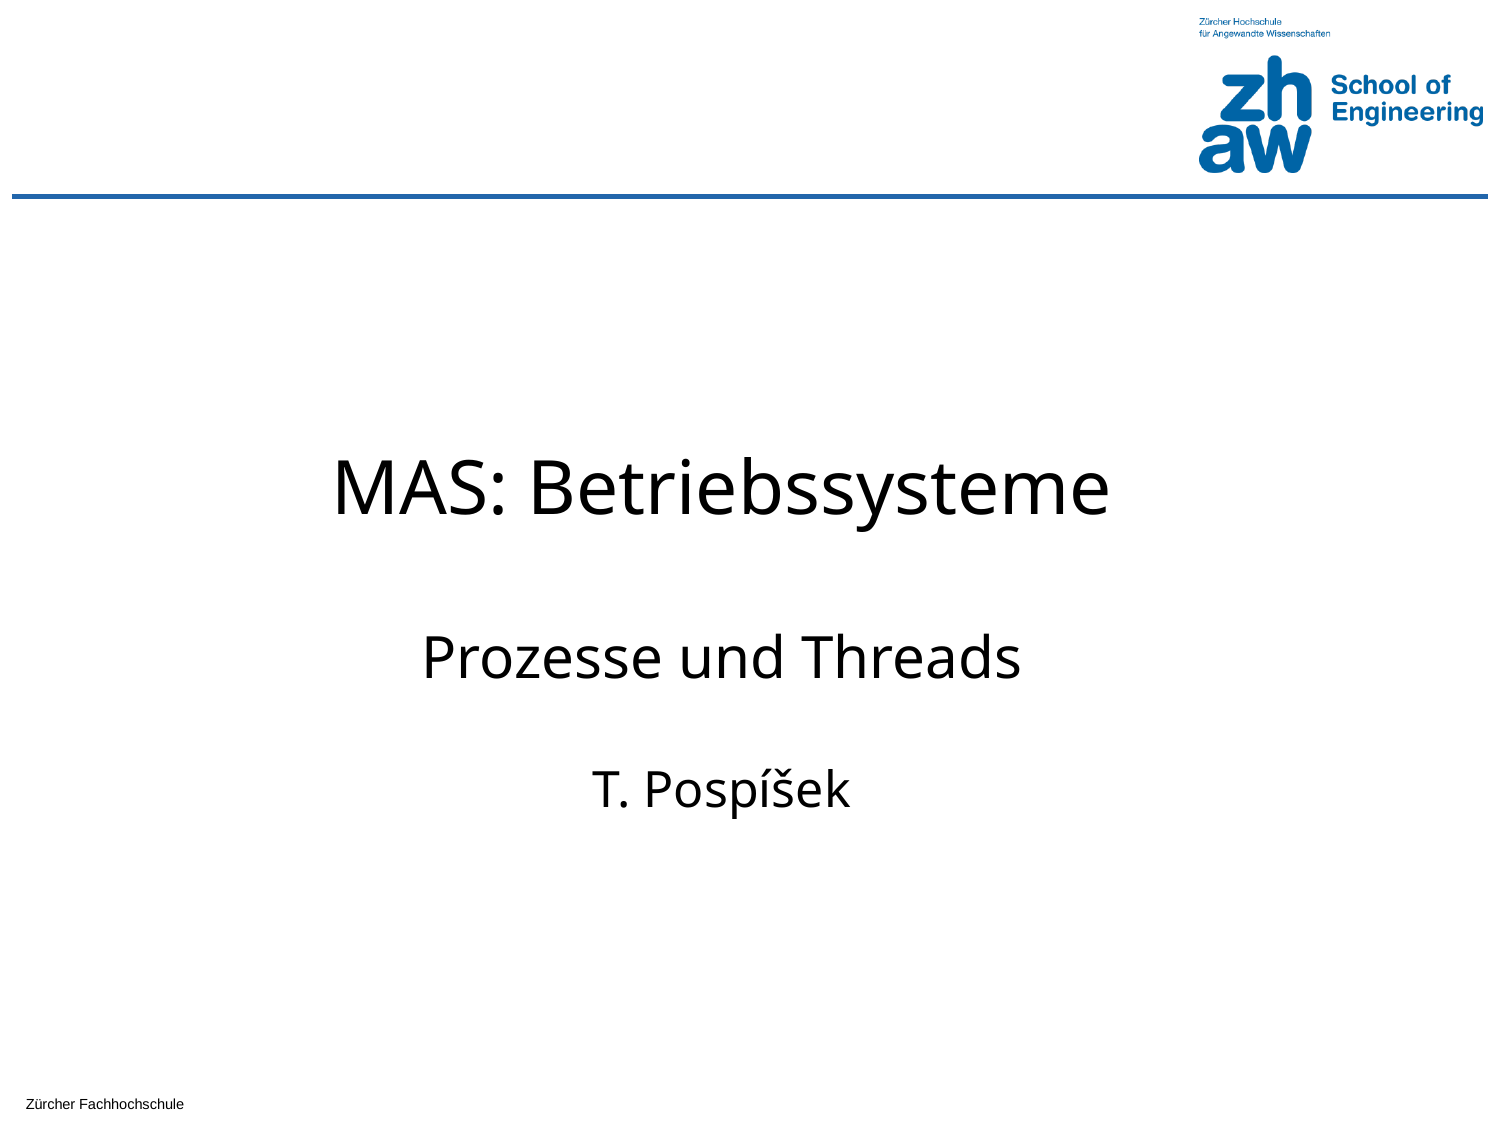

MAS: Betriebssysteme
Prozesse und Threads
T. Pospíšek